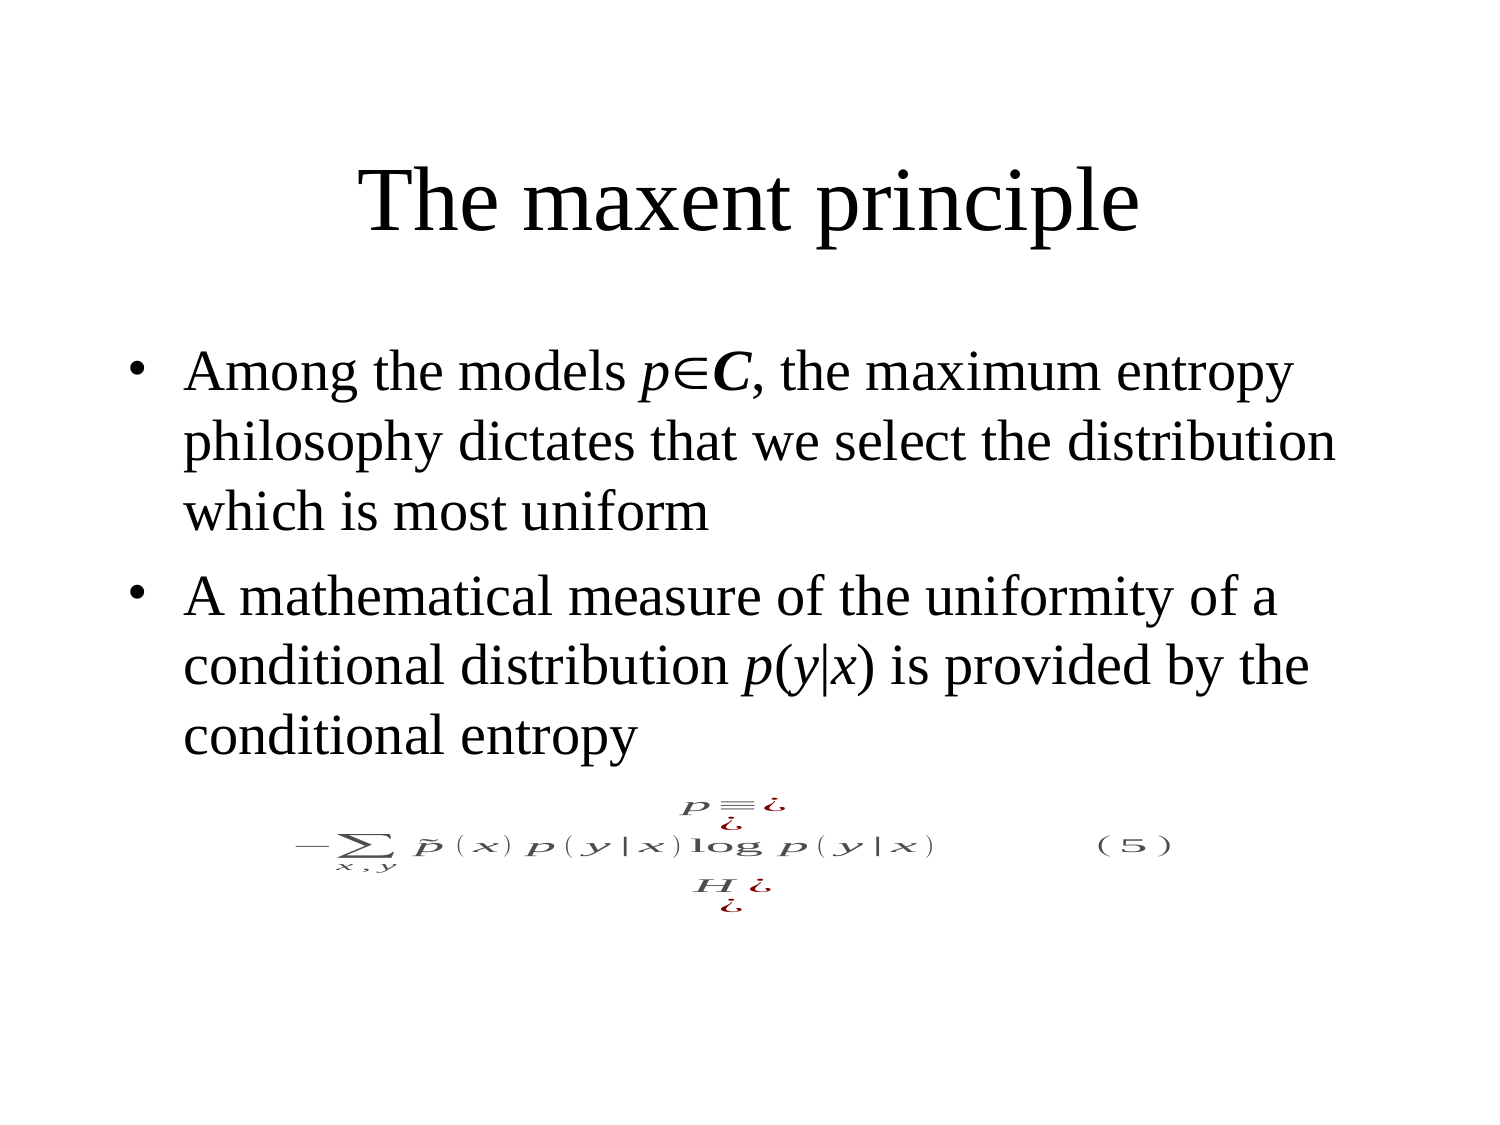

# The maxent principle
Among the models pC, the maximum entropy philosophy dictates that we select the distribution which is most uniform
A mathematical measure of the uniformity of a conditional distribution p(y|x) is provided by the conditional entropy